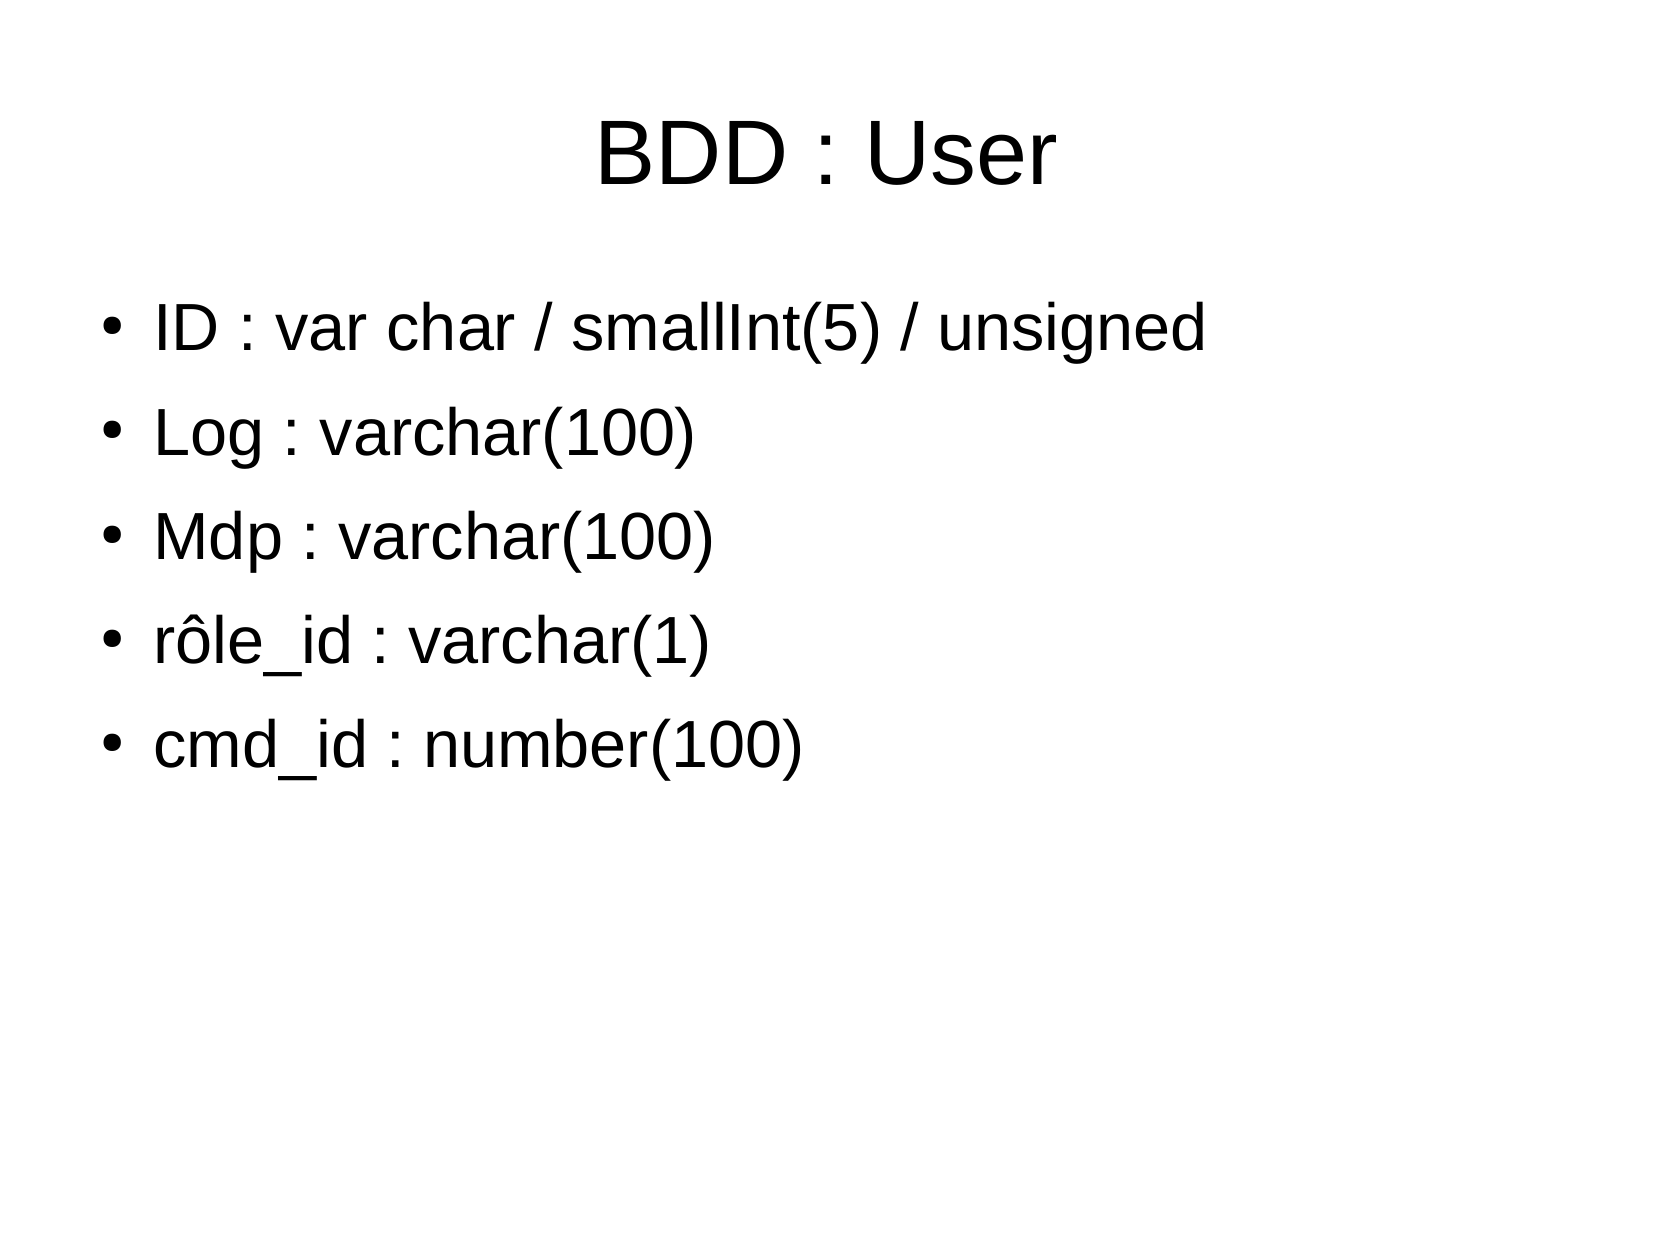

# BDD : User
ID : var char / smallInt(5) / unsigned
Log : varchar(100)
Mdp : varchar(100)
rôle_id : varchar(1)
cmd_id : number(100)